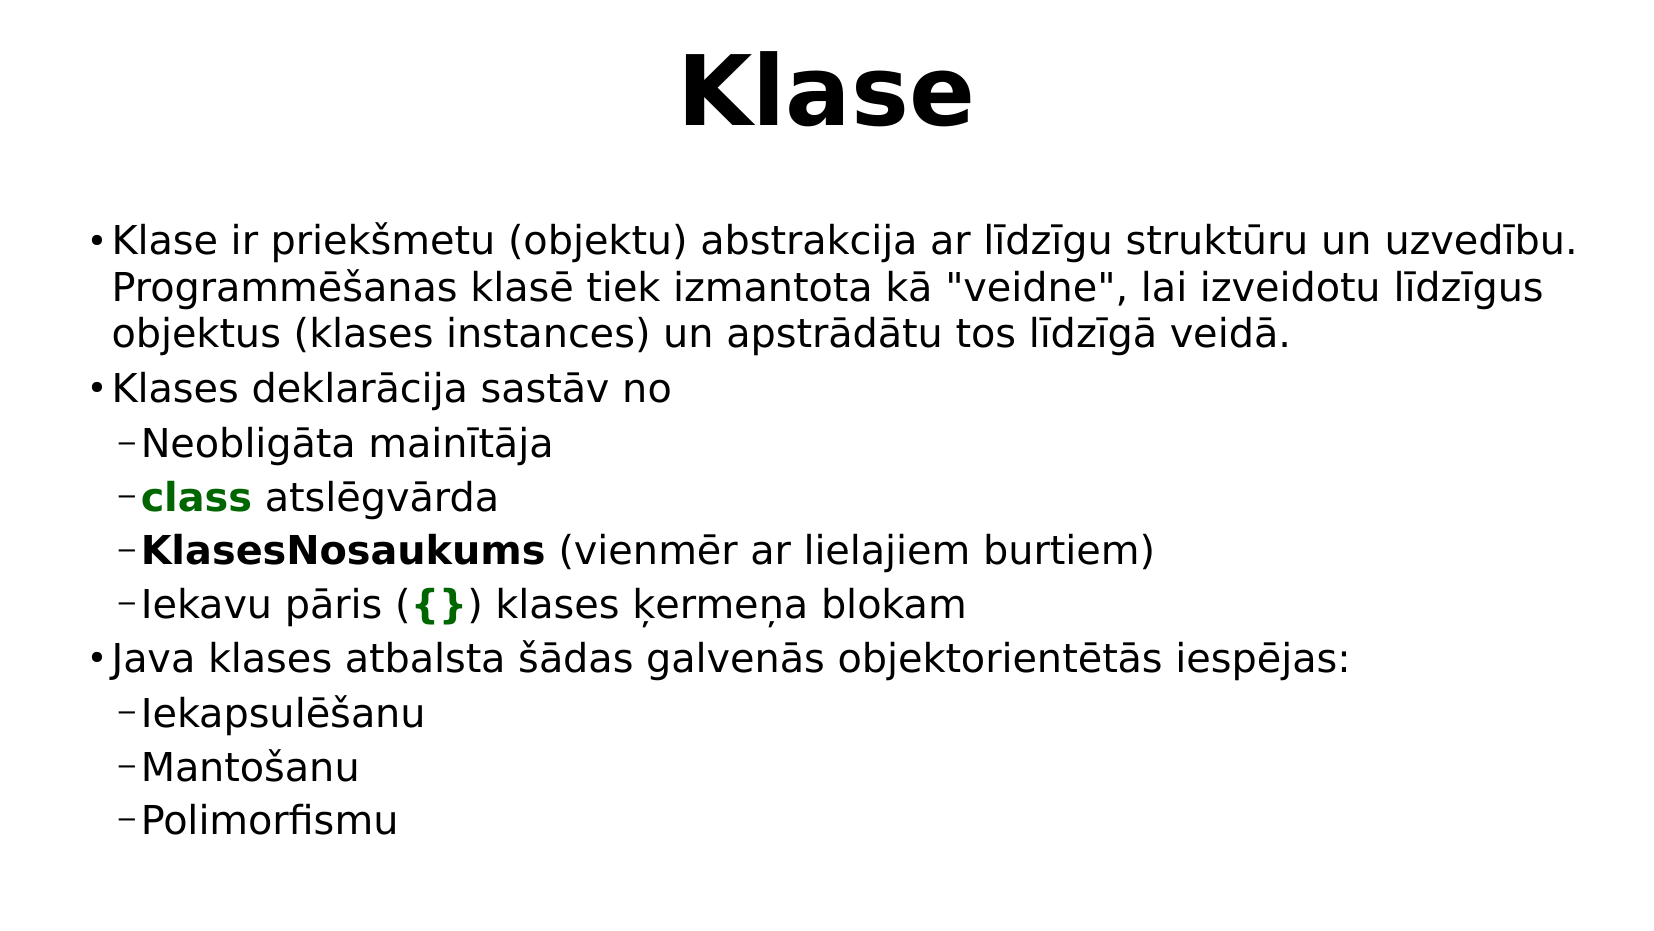

# Klase
Klase ir priekšmetu (objektu) abstrakcija ar līdzīgu struktūru un uzvedību. Programmēšanas klasē tiek izmantota kā "veidne", lai izveidotu līdzīgus objektus (klases instances) un apstrādātu tos līdzīgā veidā.
Klases deklarācija sastāv no
Neobligāta mainītāja
class atslēgvārda
KlasesNosaukums (vienmēr ar lielajiem burtiem)
Iekavu pāris ({}) klases ķermeņa blokam
Java klases atbalsta šādas galvenās objektorientētās iespējas:
Iekapsulēšanu
Mantošanu
Polimorfismu